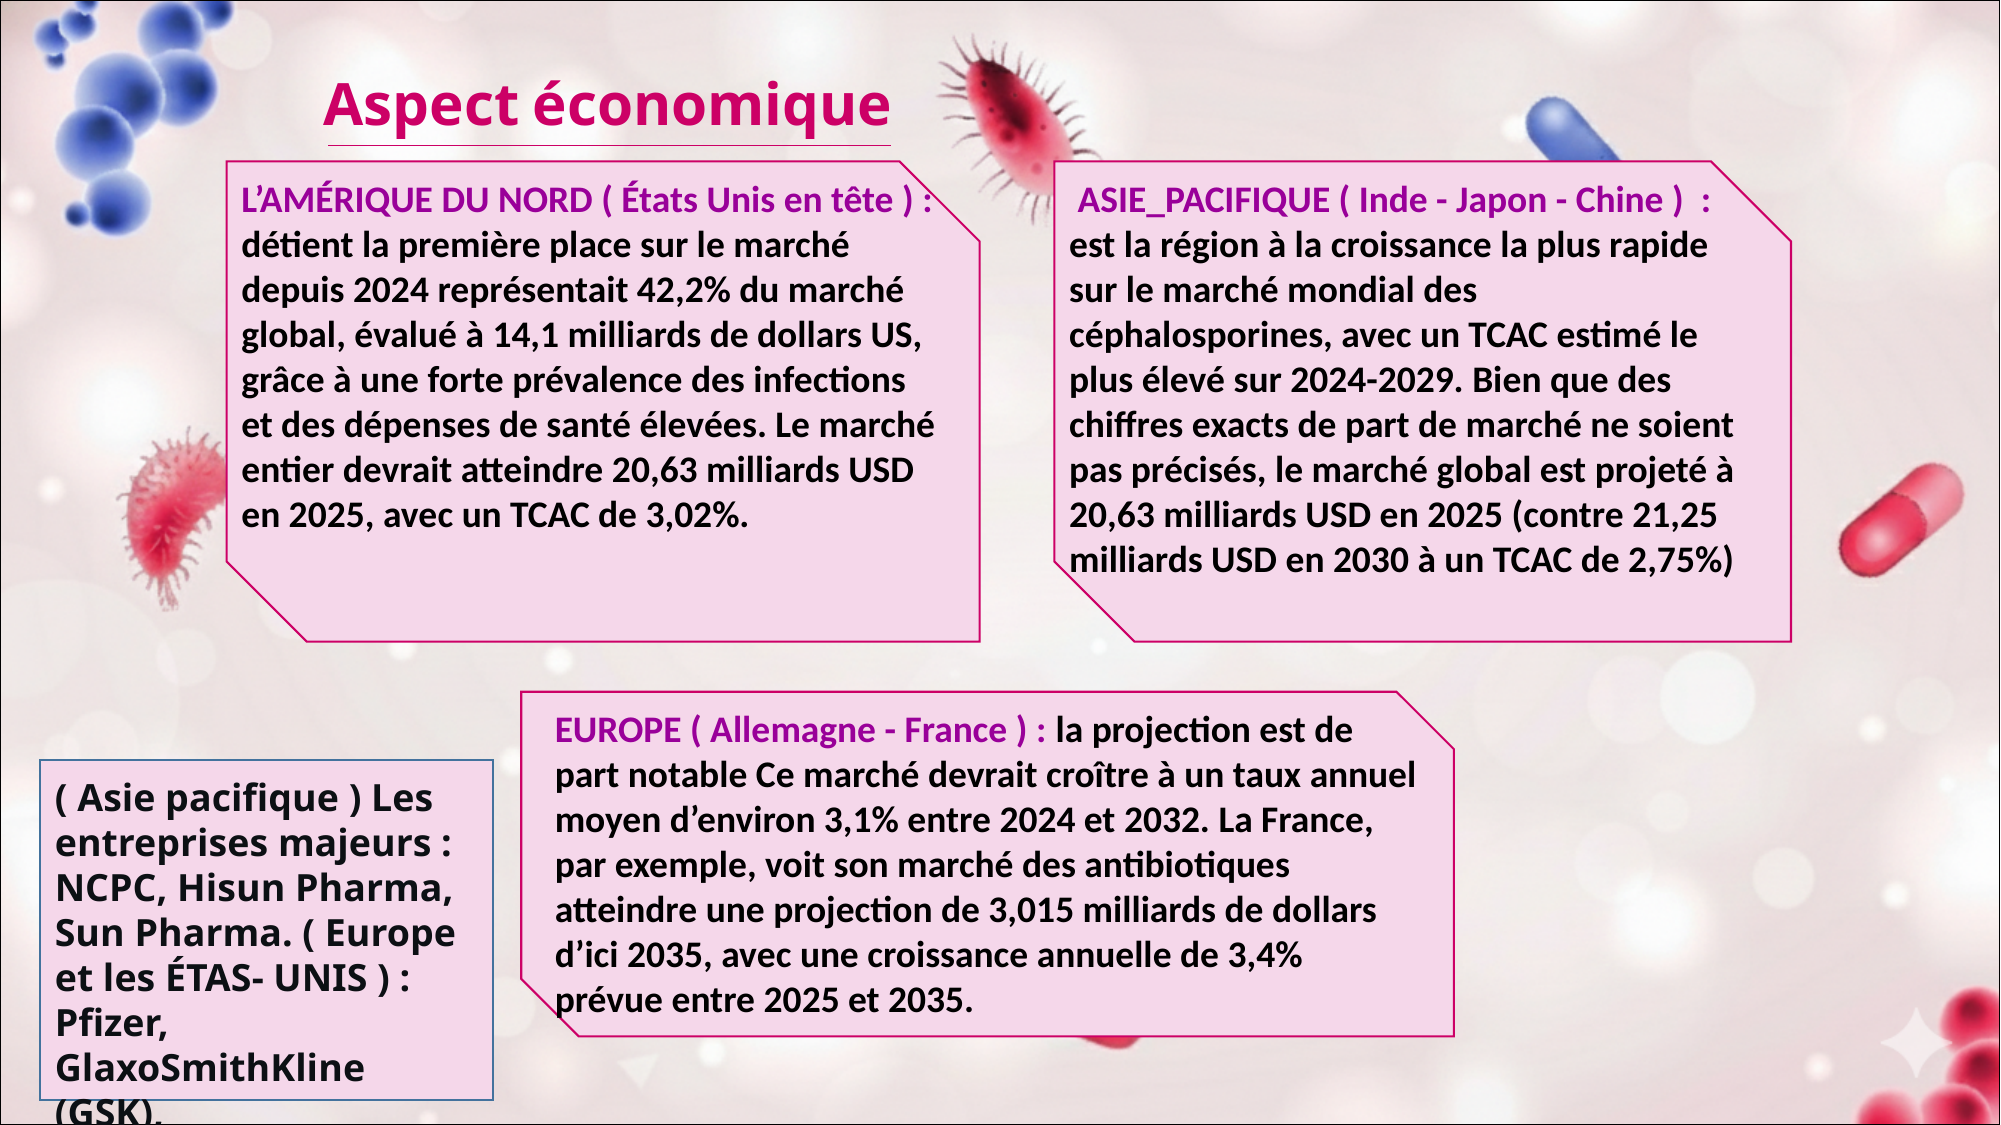

Aspect économique
L’AMÉRIQUE DU NORD ( États Unis en tête ) : détient la première place sur le marché depuis 2024 représentait 42,2% du marché global, évalué à 14,1 milliards de dollars US, grâce à une forte prévalence des infections et des dépenses de santé élevées. Le marché entier devrait atteindre 20,63 milliards USD en 2025, avec un TCAC de 3,02%.
 ASIE_PACIFIQUE ( Inde - Japon - Chine ) : est la région à la croissance la plus rapide sur le marché mondial des céphalosporines, avec un TCAC estimé le plus élevé sur 2024-2029. Bien que des chiffres exacts de part de marché ne soient pas précisés, le marché global est projeté à 20,63 milliards USD en 2025 (contre 21,25 milliards USD en 2030 à un TCAC de 2,75%)
#
EUROPE ( Allemagne - France ) : la projection est de part notable Ce marché devrait croître à un taux annuel moyen d’environ 3,1% entre 2024 et 2032. La France, par exemple, voit son marché des antibiotiques atteindre une projection de 3,015 milliards de dollars d’ici 2035, avec une croissance annuelle de 3,4% prévue entre 2025 et 2035.
( Asie pacifique ) Les entreprises majeurs : NCPC, Hisun Pharma, Sun Pharma. ( Europe et les ÉTAS- UNIS ) : Pfizer, GlaxoSmithKline (GSK), Sandoz/Novartis)